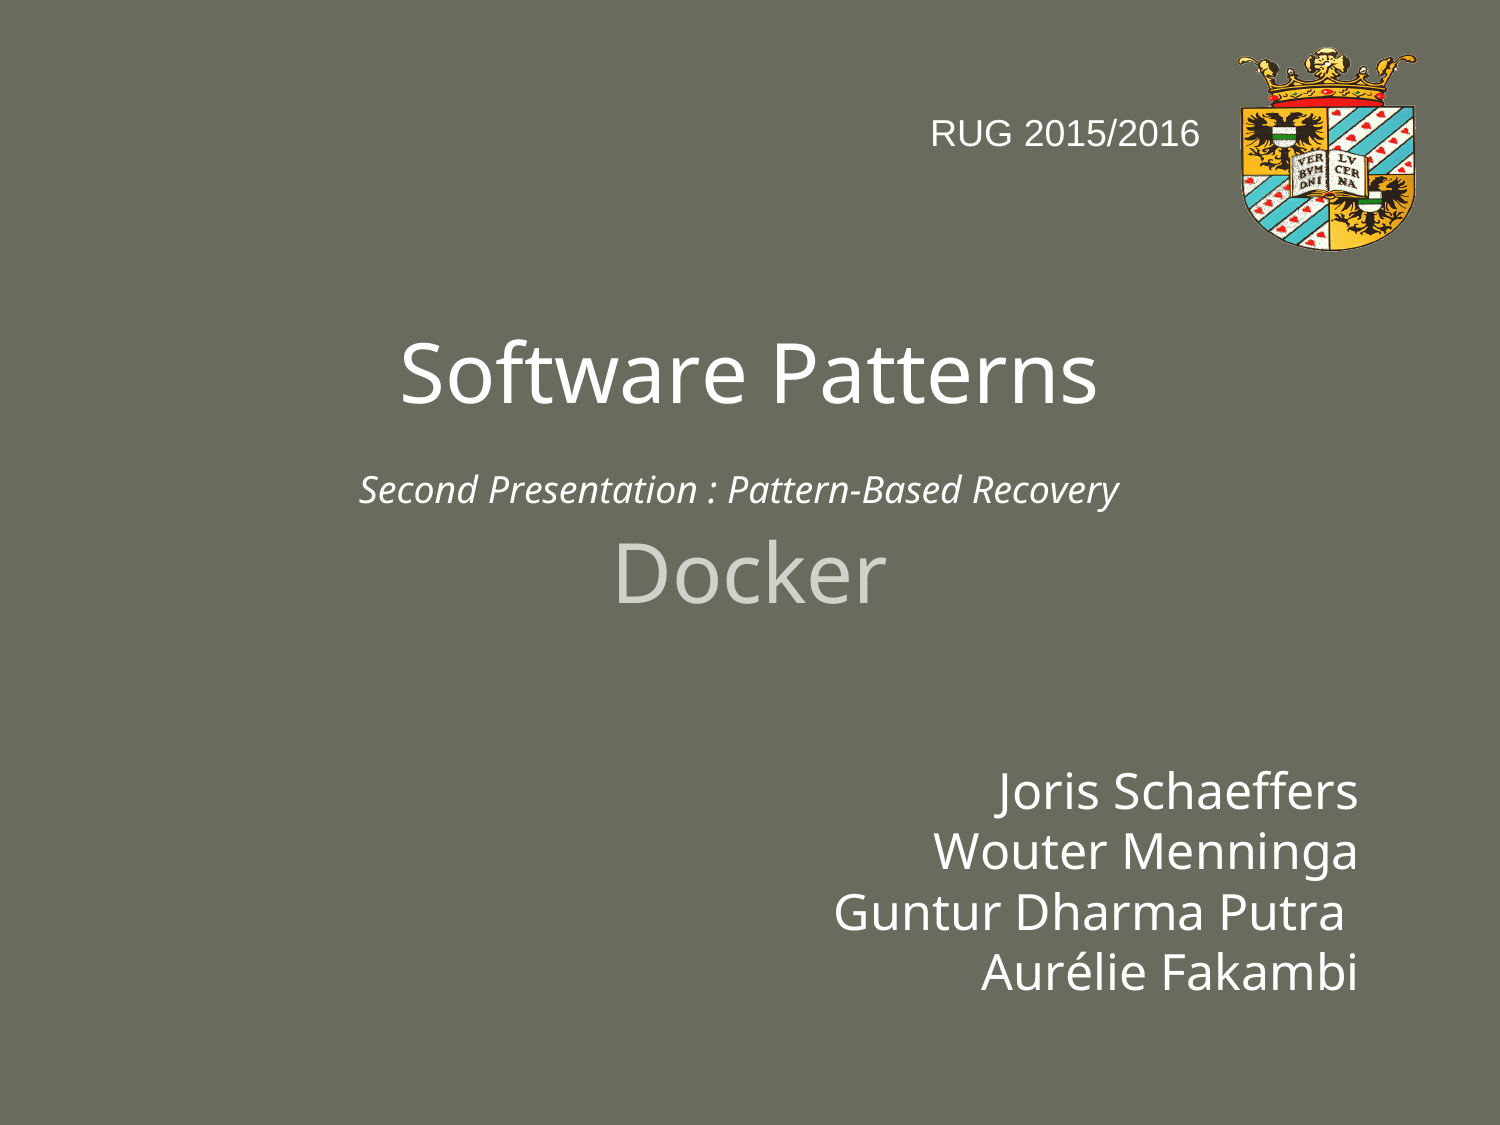

RUG 2015/2016
# Software Patterns Second Presentation : Pattern-Based Recovery Docker
Joris Schaeffers
Wouter Menninga
Guntur Dharma Putra
Aurélie Fakambi